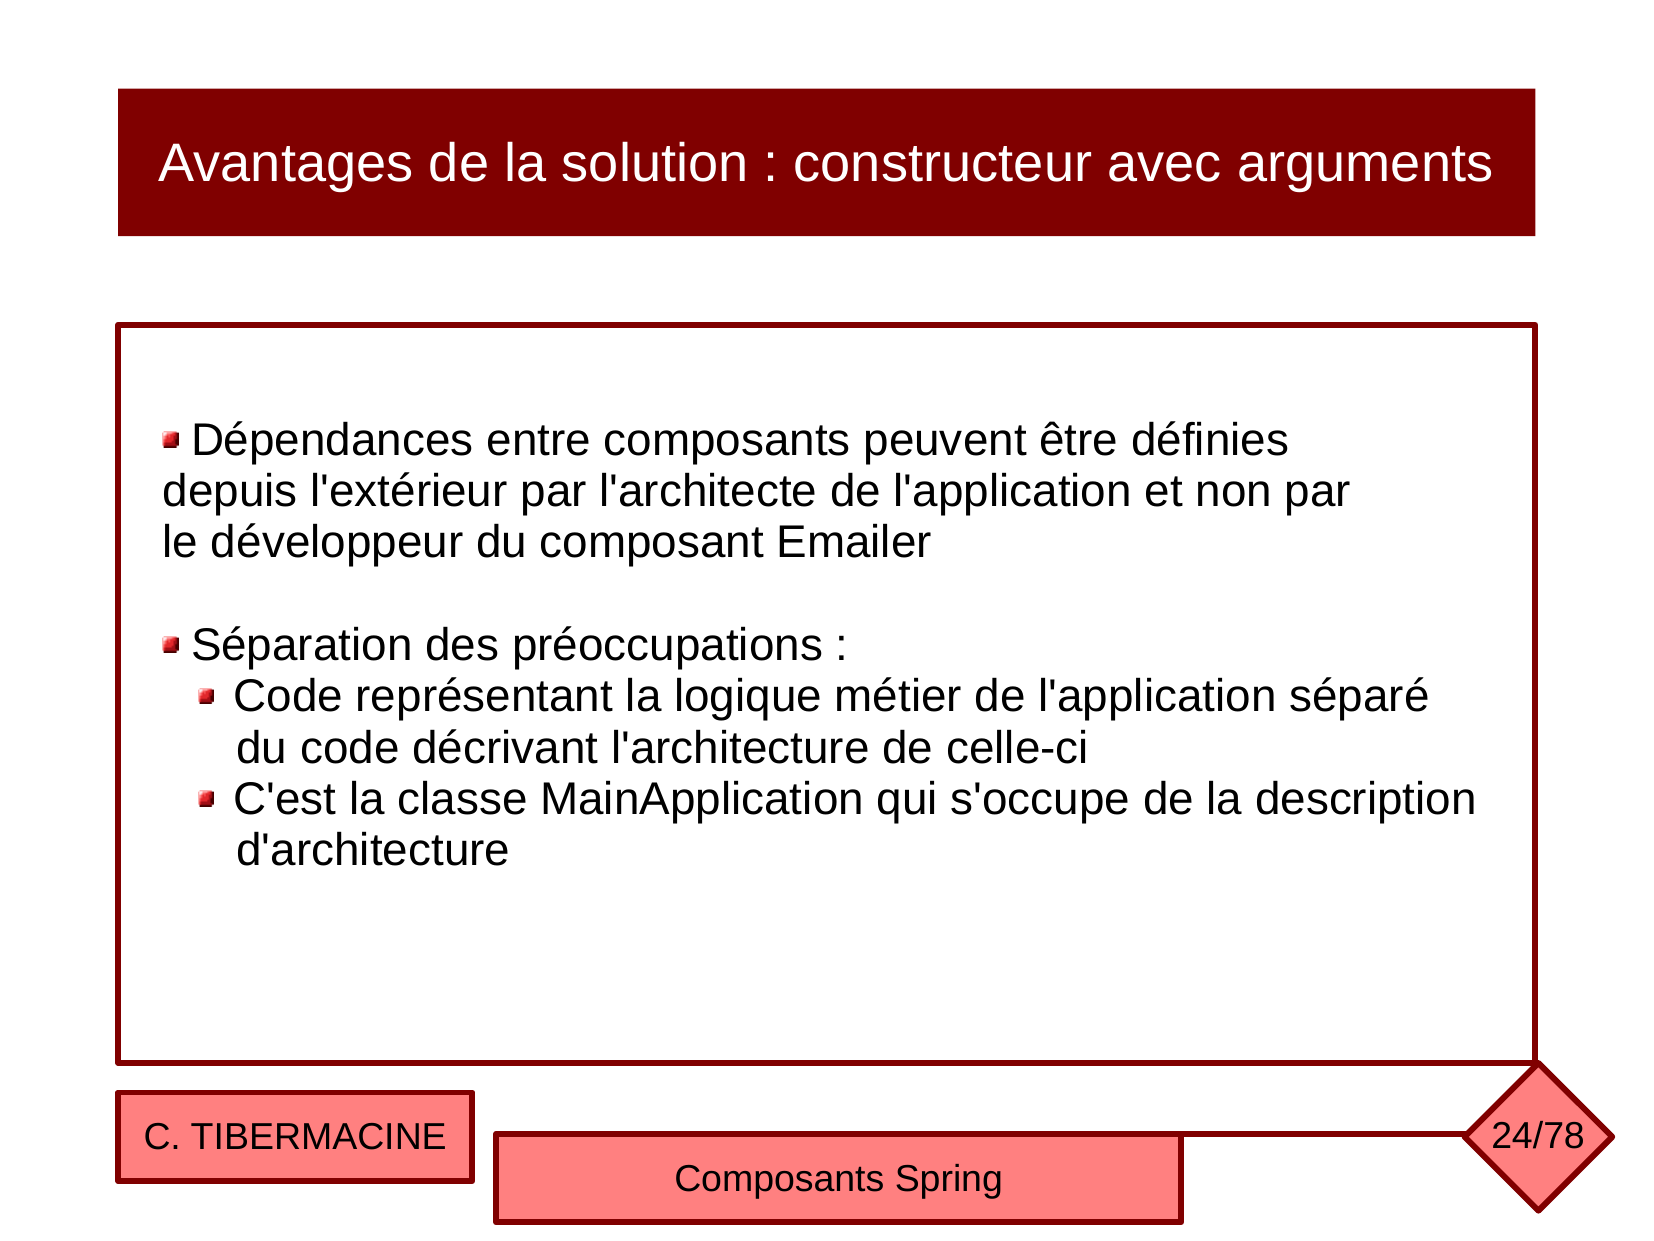

Avantages de la solution : constructeur avec arguments
 Dépendances entre composants peuvent être définies
depuis l'extérieur par l'architecte de l'application et non par
le développeur du composant Emailer
 Séparation des préoccupations :
Code représentant la logique métier de l'application séparé
	du code décrivant l'architecture de celle-ci
C'est la classe MainApplication qui s'occupe de la description
	d'architecture
C. TIBERMACINE
Composants Spring